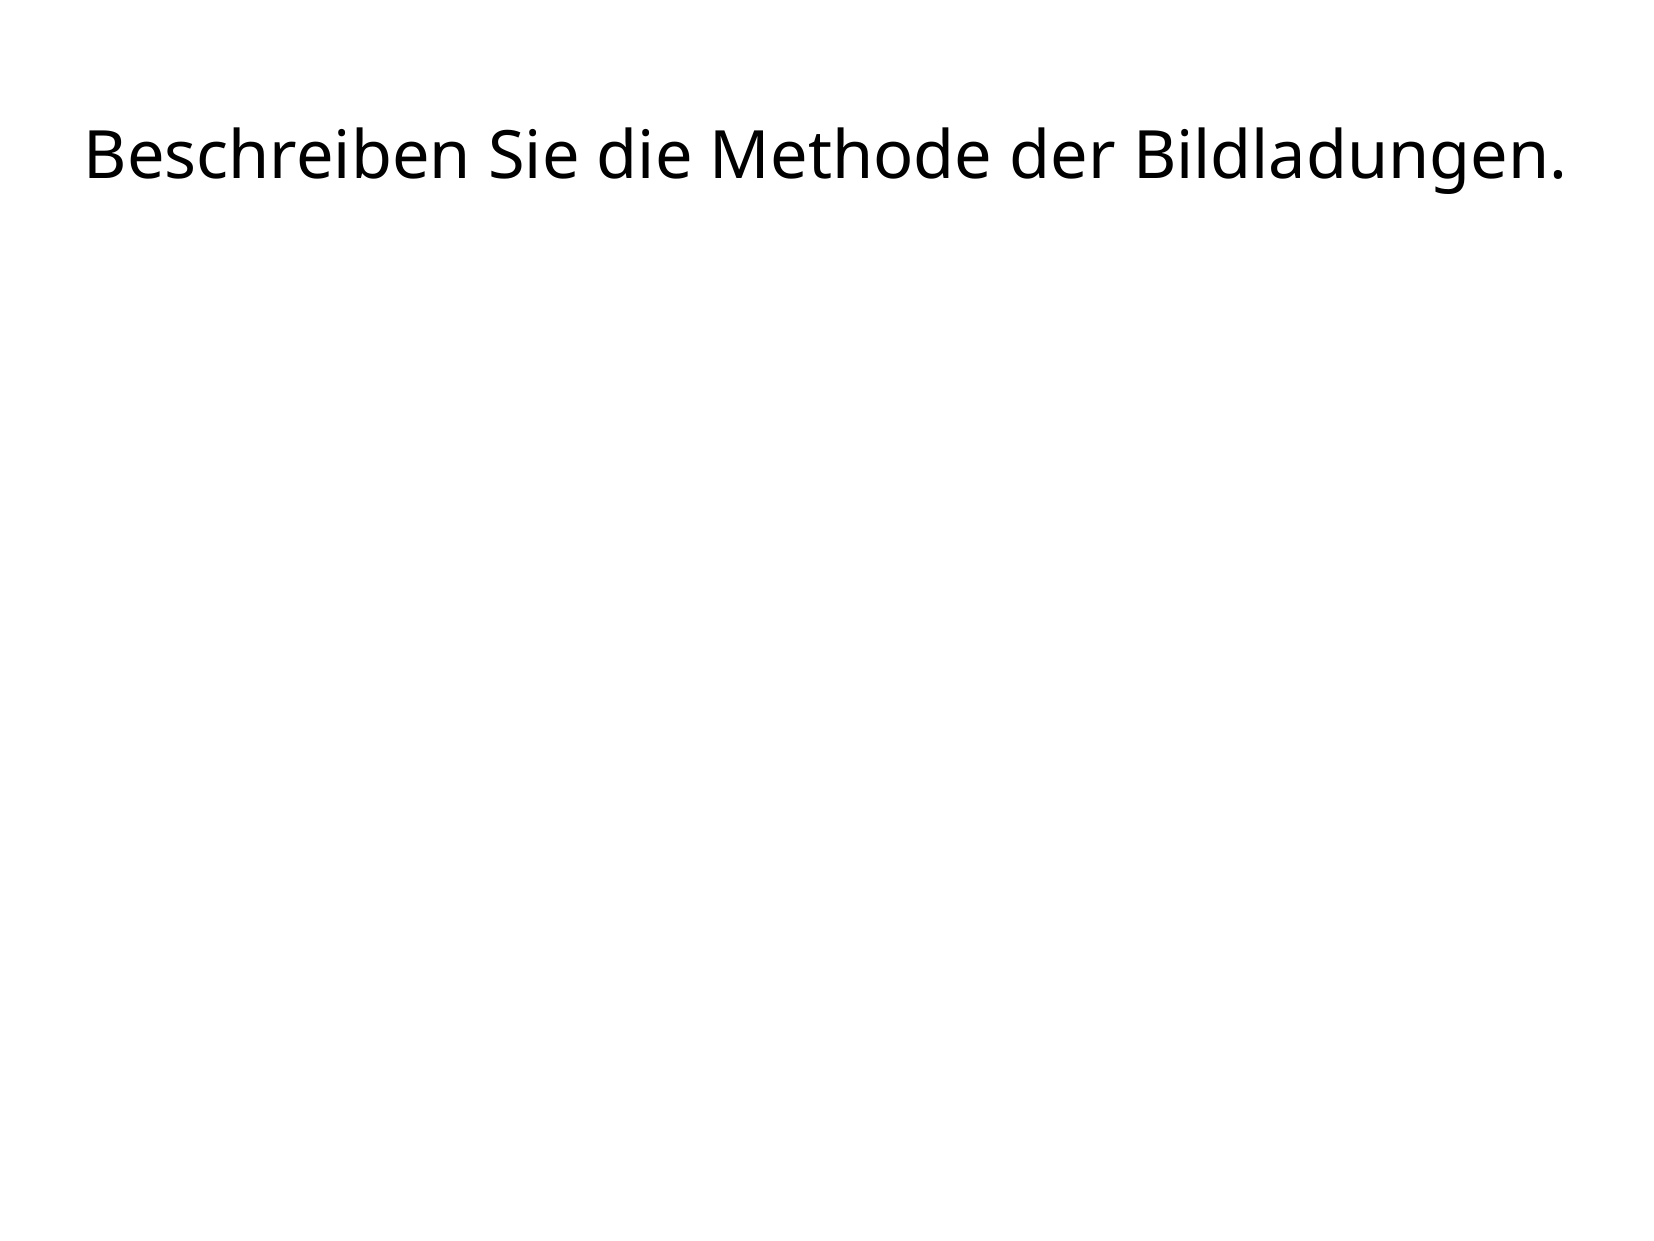

# Beschreiben Sie die Methode der Bildladungen.